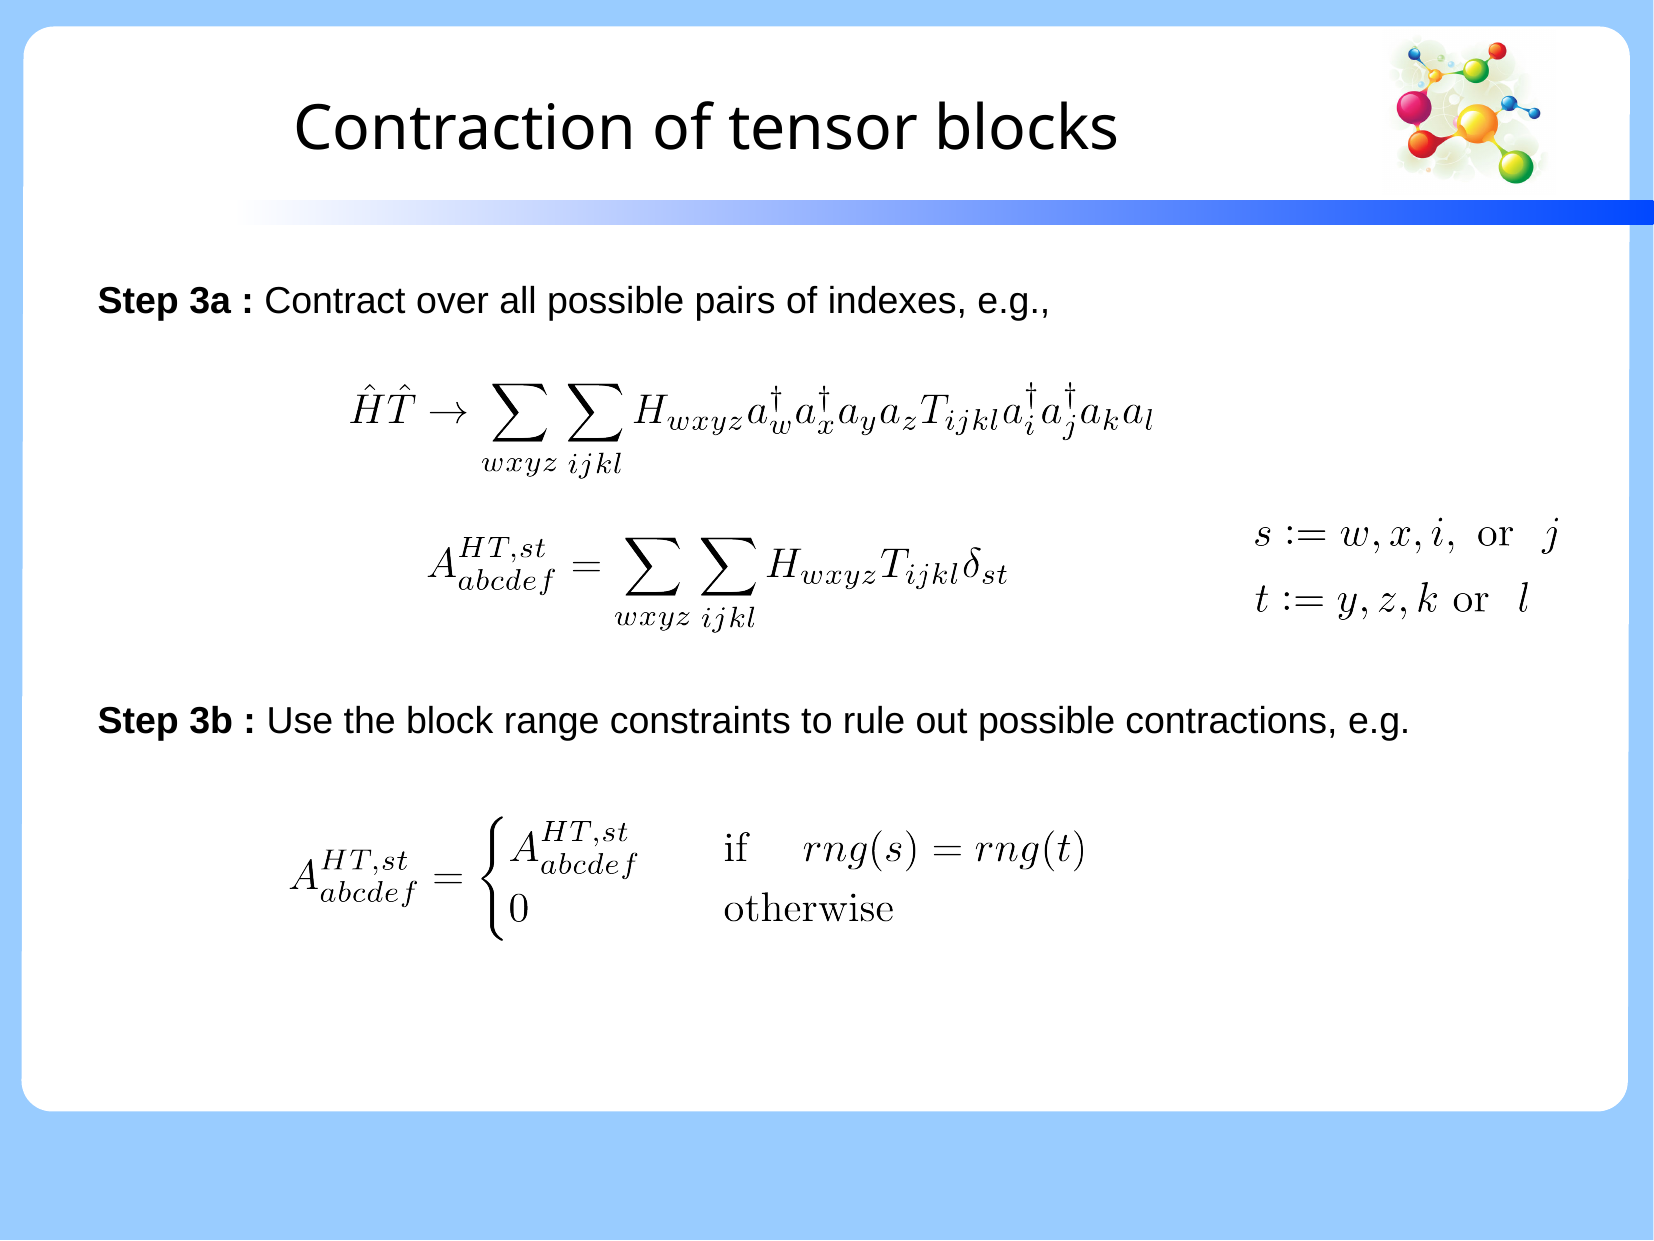

# Contraction of tensor blocks
Step 3a : Contract over all possible pairs of indexes, e.g.,
Step 3b : Use the block range constraints to rule out possible contractions, e.g.